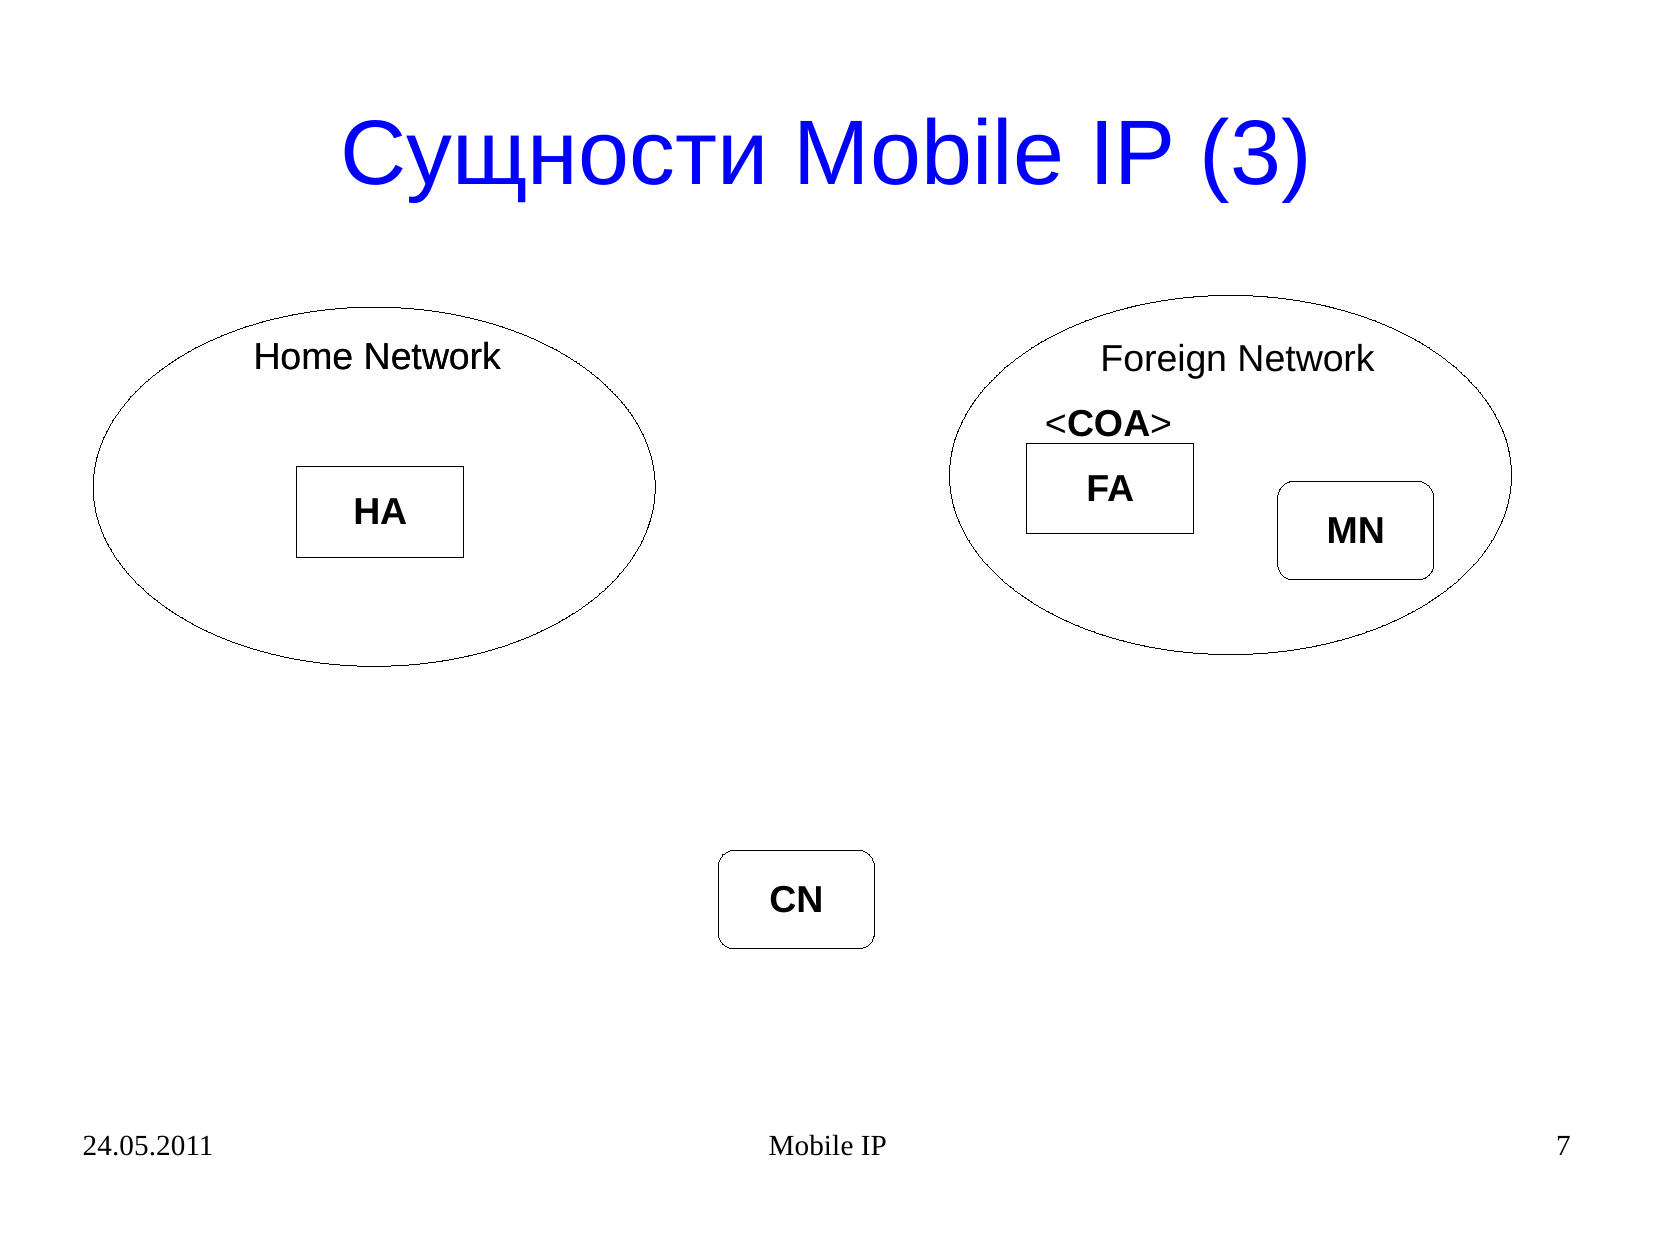

# Сущности Mobile IP (3)
Home Network
Home Network
Foreign Network
<COA>
FA
HA
MN
CN
24.05.2011
Mobile IP
7